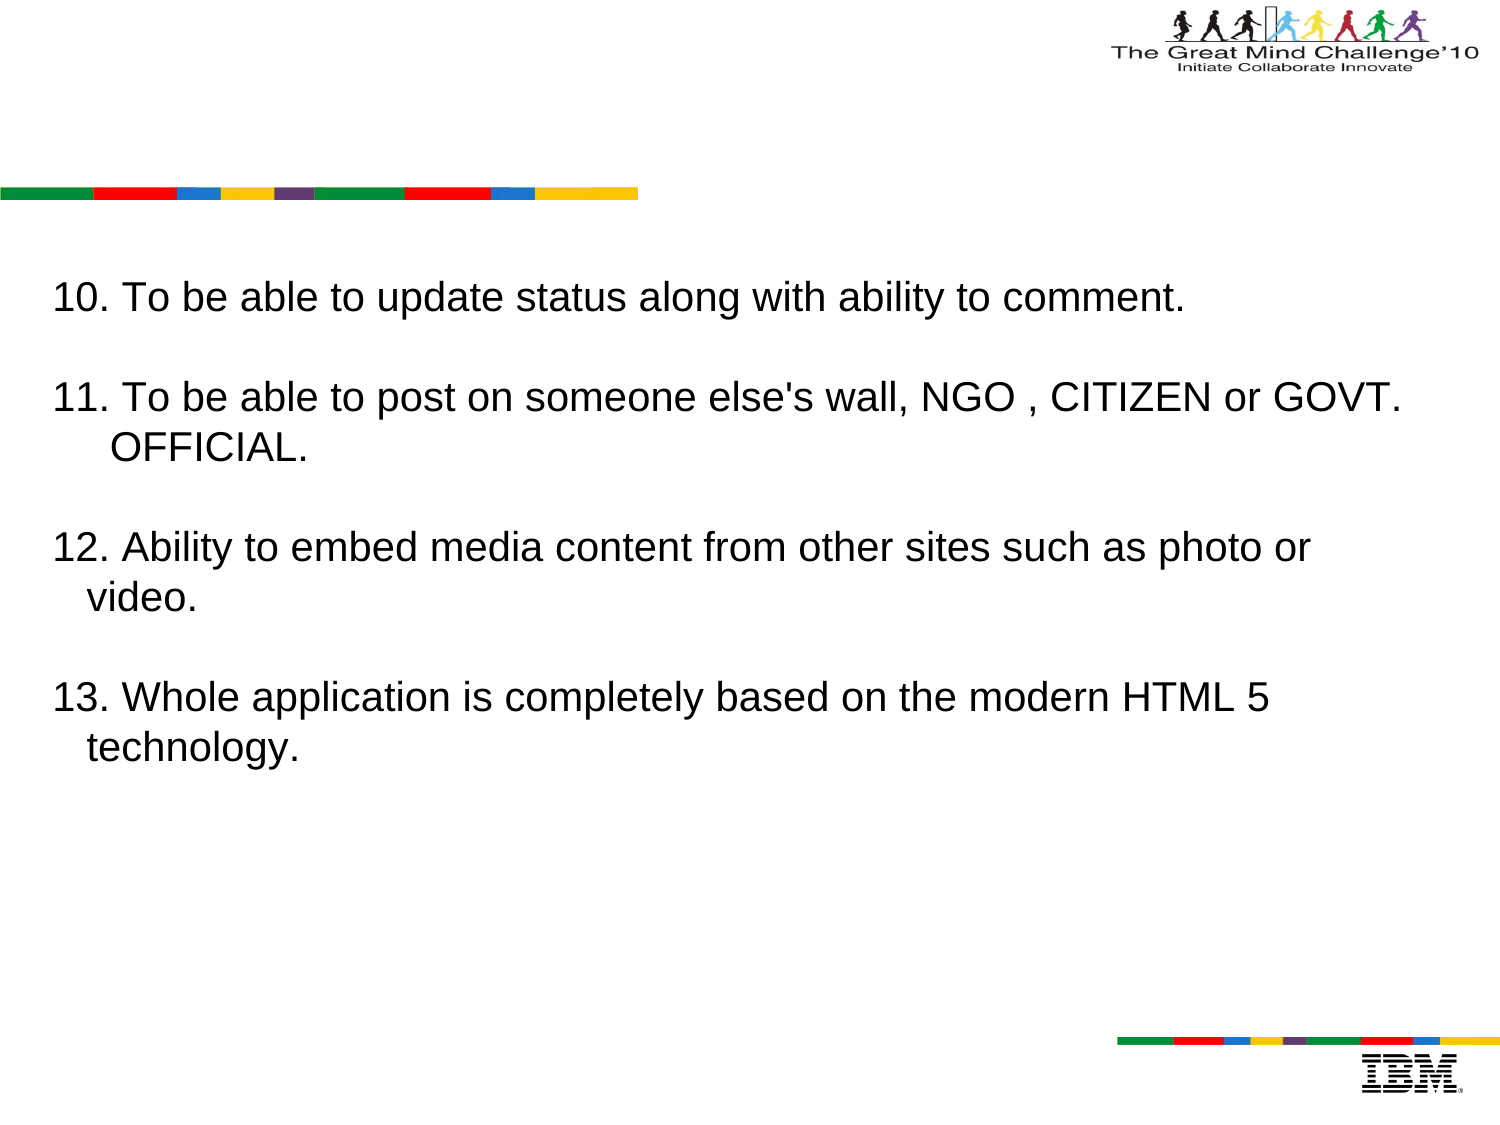

10. To be able to update status along with ability to comment.
11. To be able to post on someone else's wall, NGO , CITIZEN or GOVT. OFFICIAL.
12. Ability to embed media content from other sites such as photo or video.
13. Whole application is completely based on the modern HTML 5 technology.